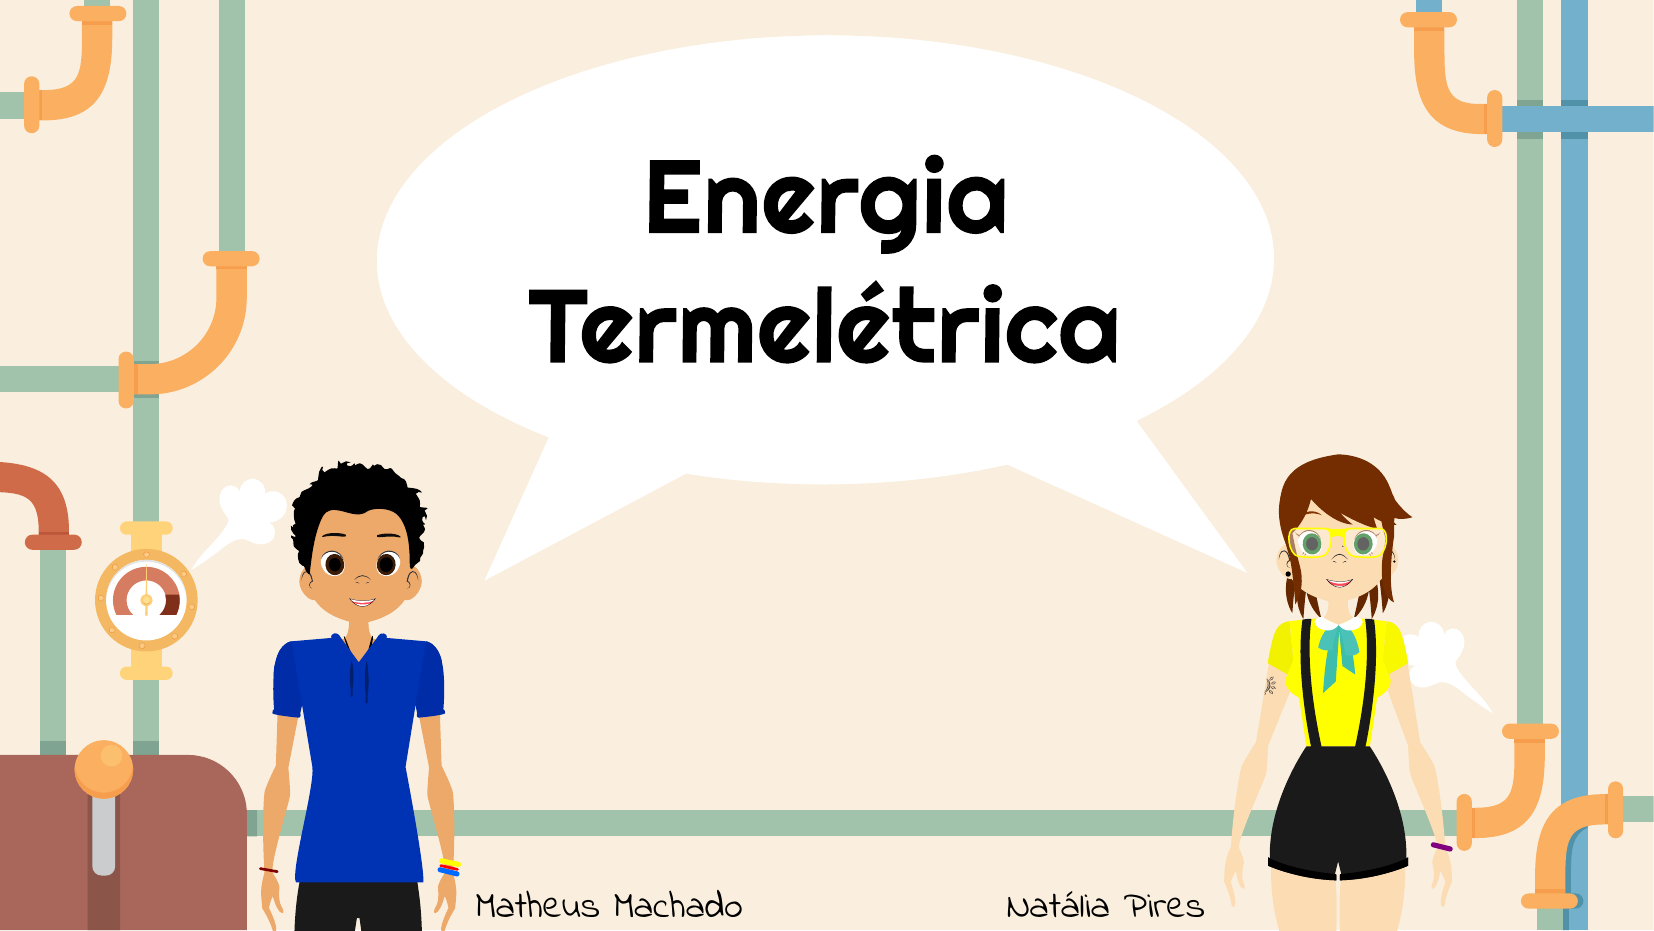

Energia Termelétrica
Energia
Termelétrica
Natália Pires
Matheus Machado